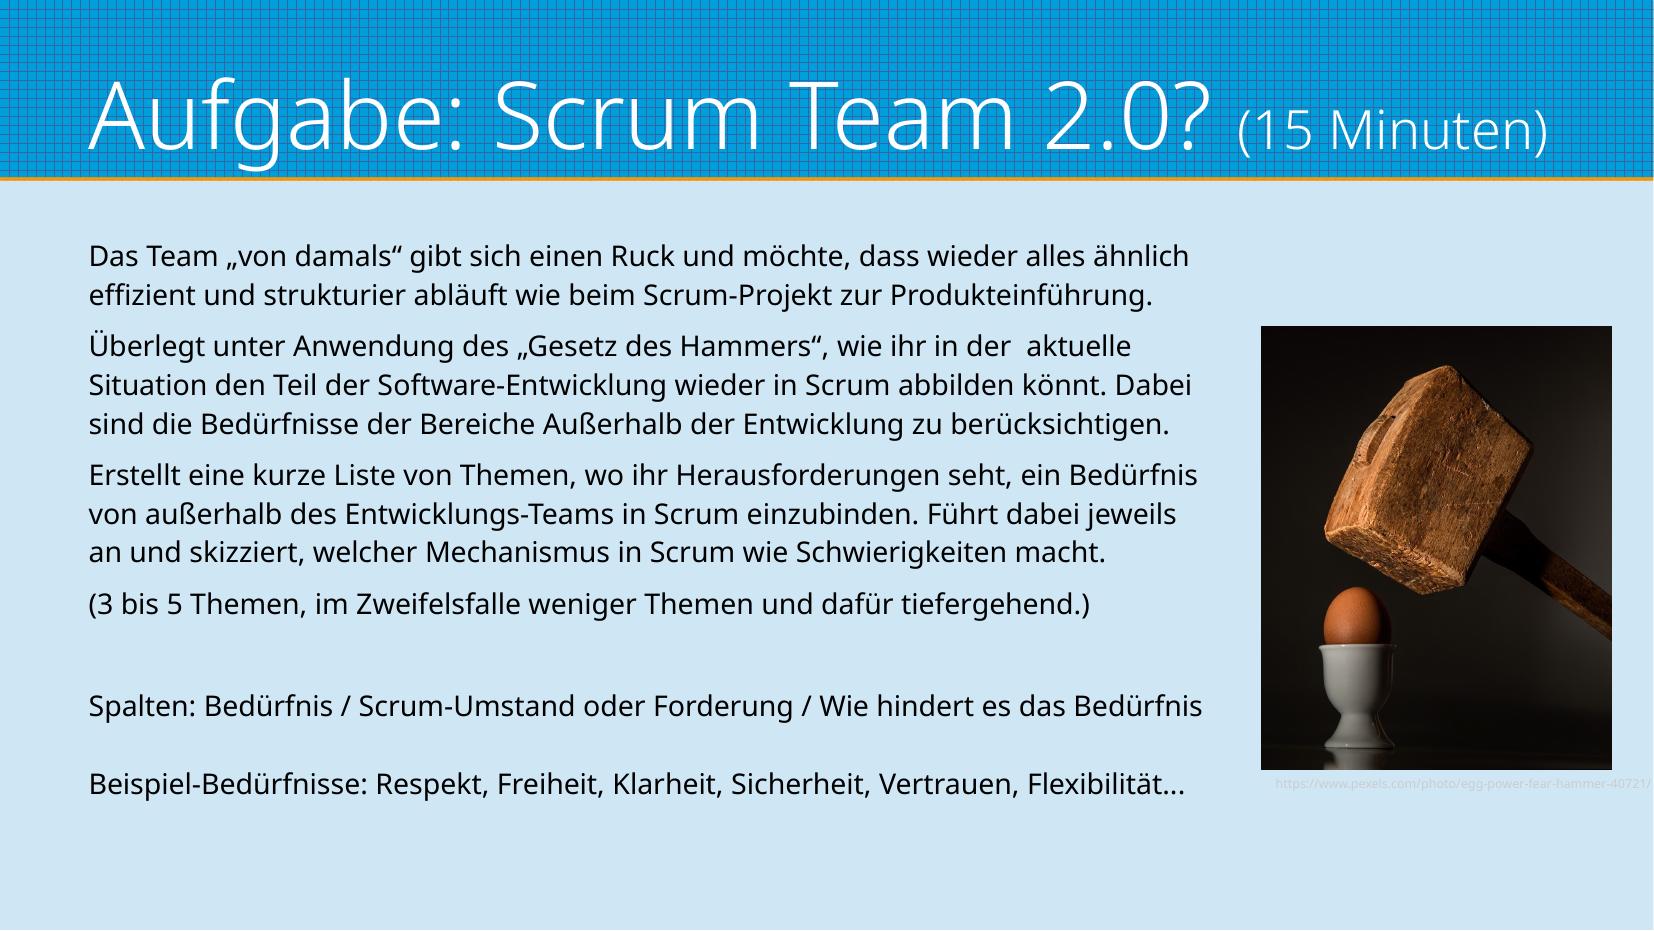

# Aufgabe: Scrum Team 2.0? (15 Minuten)
Das Team „von damals“ gibt sich einen Ruck und möchte, dass wieder alles ähnlich effizient und strukturier abläuft wie beim Scrum-Projekt zur Produkteinführung.
Überlegt unter Anwendung des „Gesetz des Hammers“, wie ihr in der aktuelle Situation den Teil der Software-Entwicklung wieder in Scrum abbilden könnt. Dabei sind die Bedürfnisse der Bereiche Außerhalb der Entwicklung zu berücksichtigen.
Erstellt eine kurze Liste von Themen, wo ihr Herausforderungen seht, ein Bedürfnis von außerhalb des Entwicklungs-Teams in Scrum einzubinden. Führt dabei jeweils an und skizziert, welcher Mechanismus in Scrum wie Schwierigkeiten macht.
(3 bis 5 Themen, im Zweifelsfalle weniger Themen und dafür tiefergehend.)
Spalten: Bedürfnis / Scrum-Umstand oder Forderung / Wie hindert es das Bedürfnis
Beispiel-Bedürfnisse: Respekt, Freiheit, Klarheit, Sicherheit, Vertrauen, Flexibilität...
https://www.pexels.com/photo/egg-power-fear-hammer-40721/